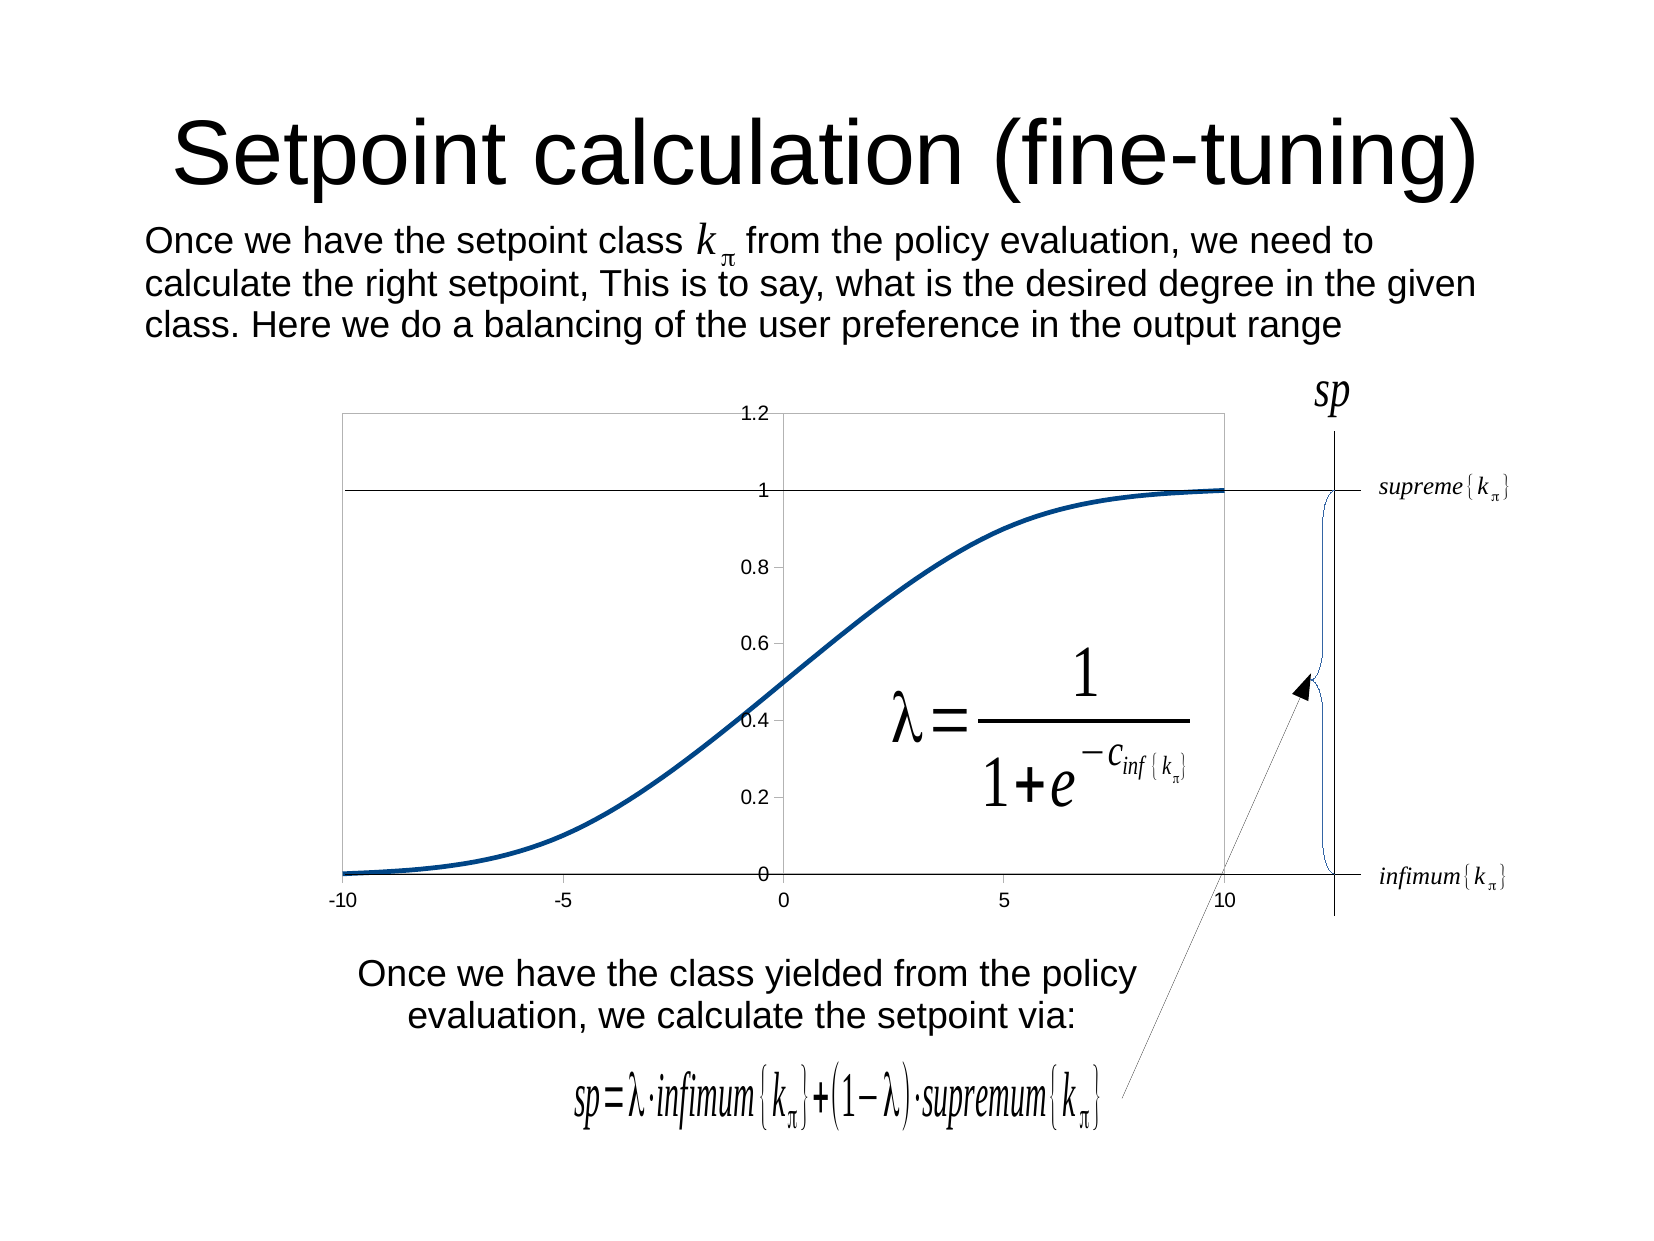

# Setpoint calculation (fine-tuning)
Once we have the setpoint class from the policy evaluation, we need to calculate the right setpoint, This is to say, what is the desired degree in the given class. Here we do a balancing of the user preference in the output range
### Chart
| Category | Columna 1 |
|---|---|
| -10 | 0.0 |
| -5 | 0.1 |
| 0 | 0.5 |
| 5 | 0.9 |
| 10 | 1.0 |
Once we have the class yielded from the policy evaluation, we calculate the setpoint via: